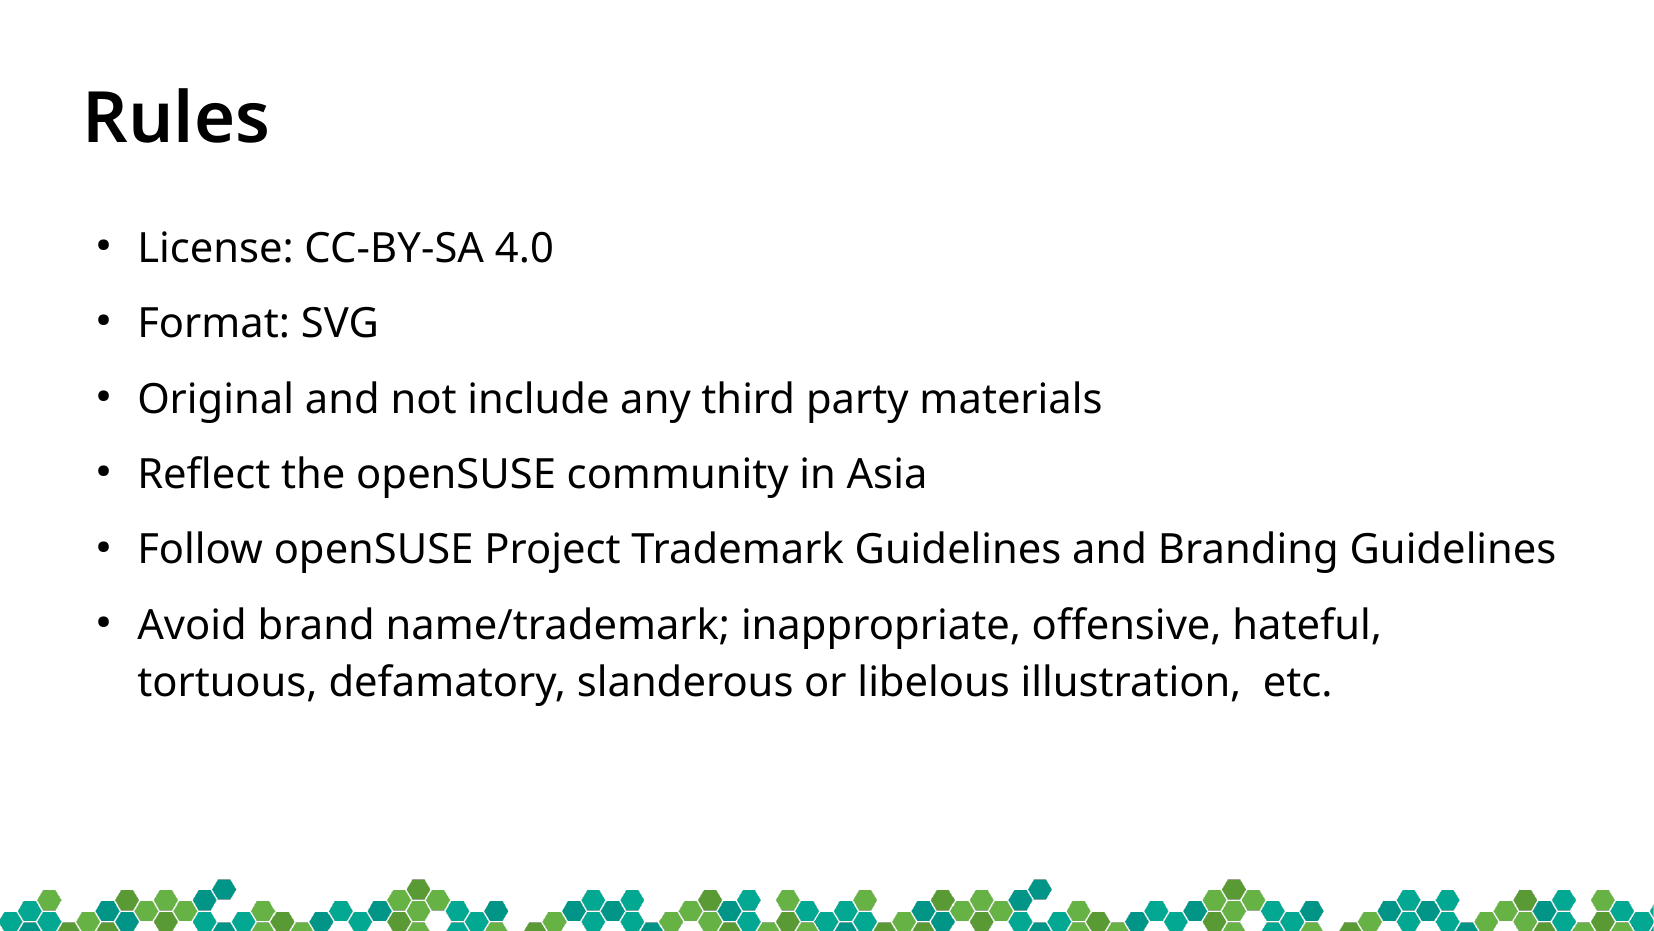

# Rules
License: CC-BY-SA 4.0
Format: SVG
Original and not include any third party materials
Reflect the openSUSE community in Asia
Follow openSUSE Project Trademark Guidelines and Branding Guidelines
Avoid brand name/trademark; inappropriate, offensive, hateful, tortuous, defamatory, slanderous or libelous illustration, etc.